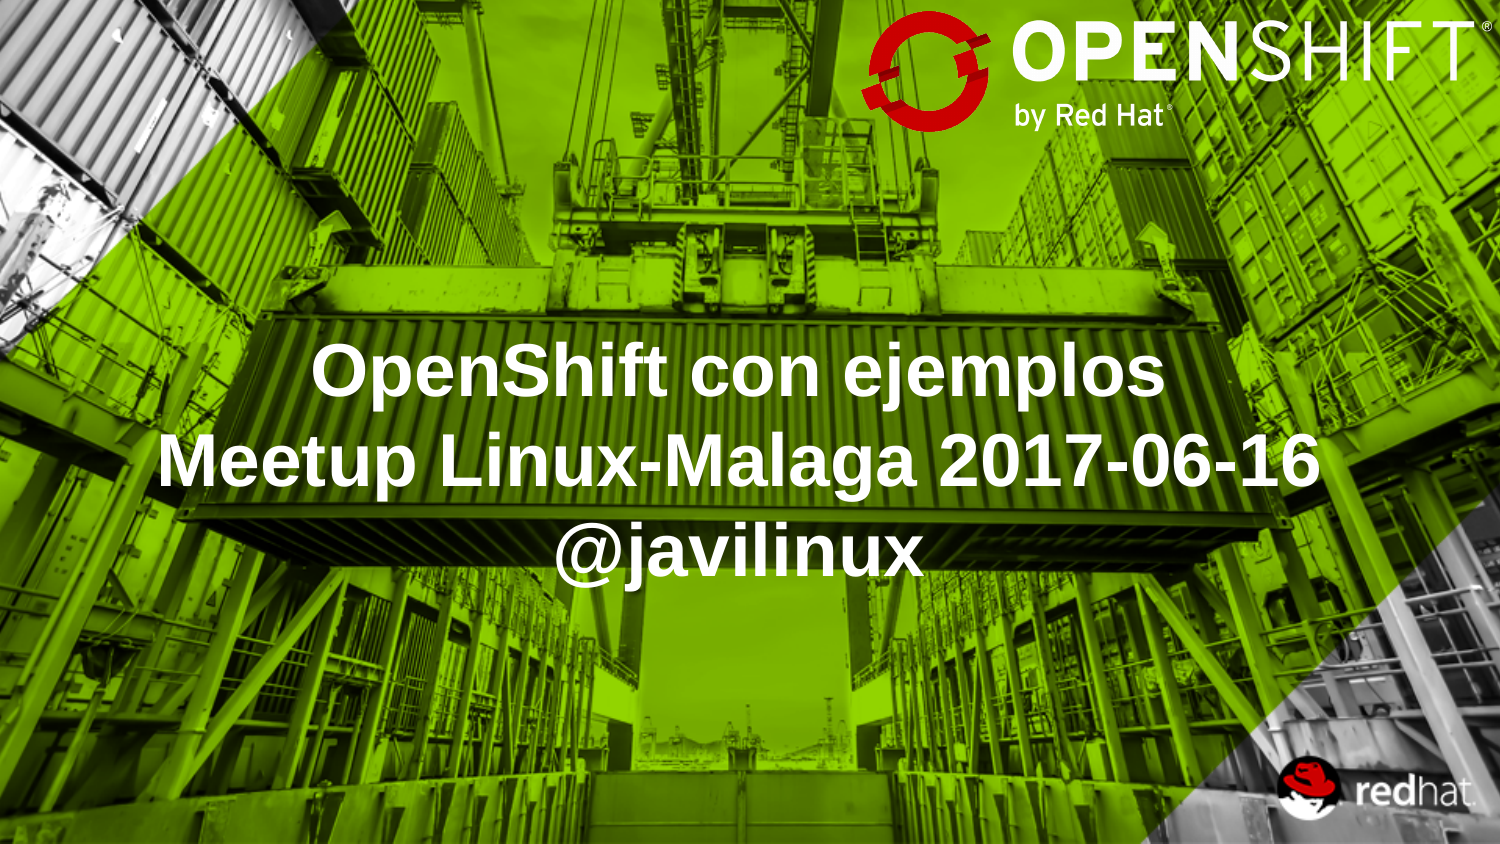

OpenShift con ejemplos
Meetup Linux-Malaga 2017-06-16
@javilinux